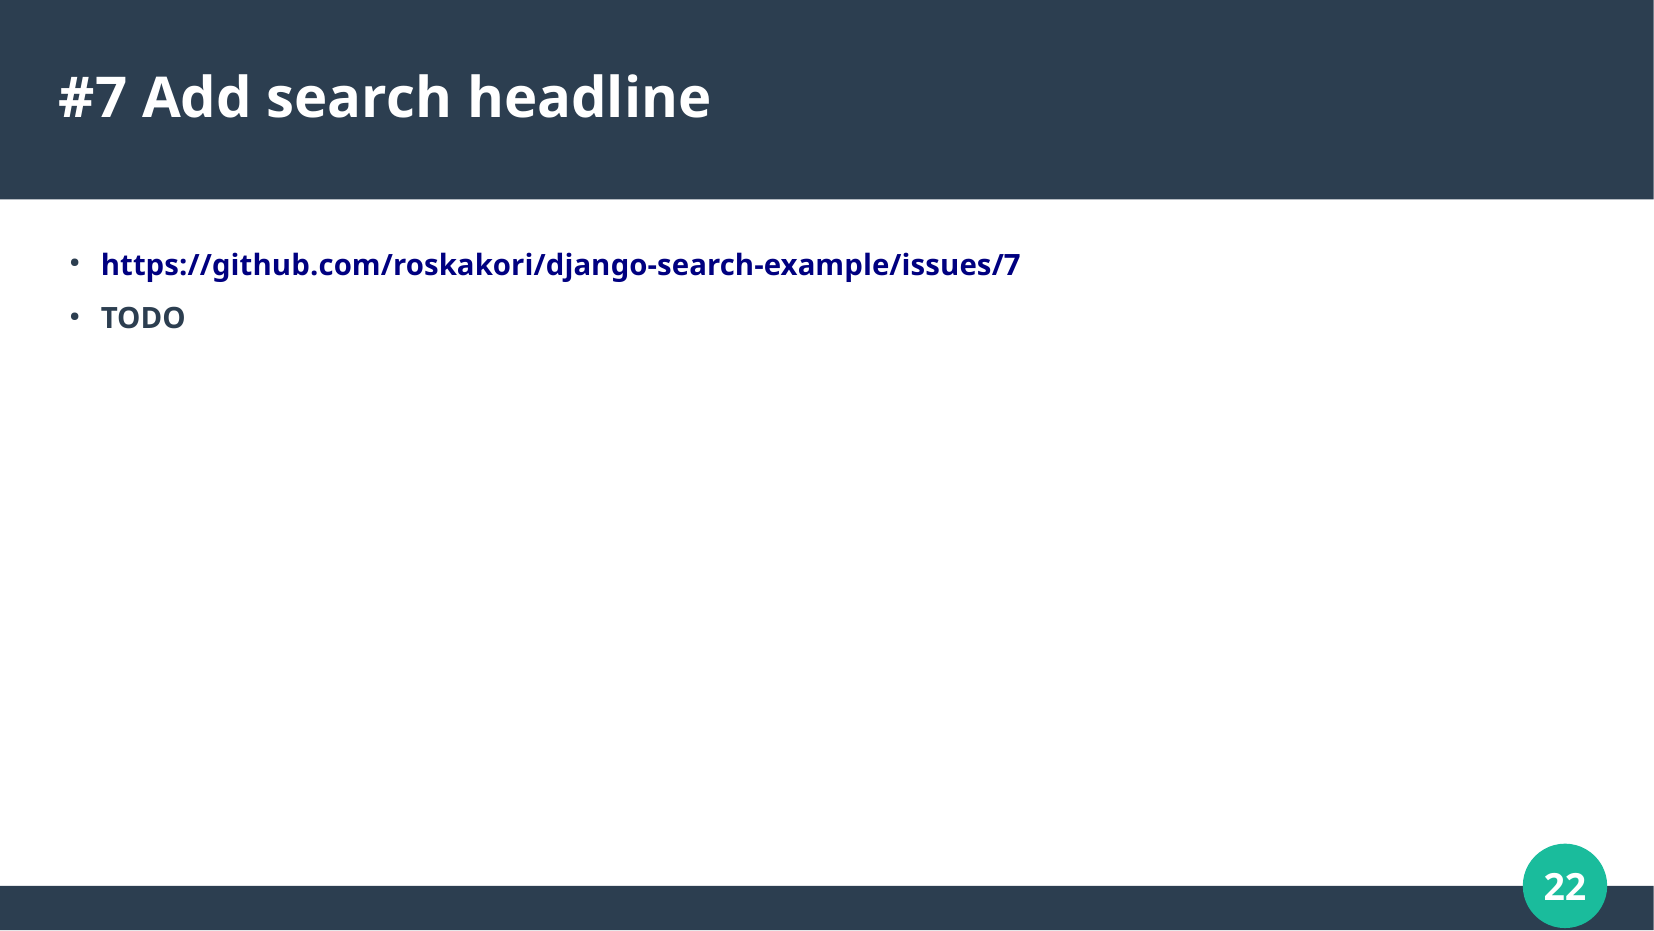

# #7 Add search headline
https://github.com/roskakori/django-search-example/issues/7
TODO